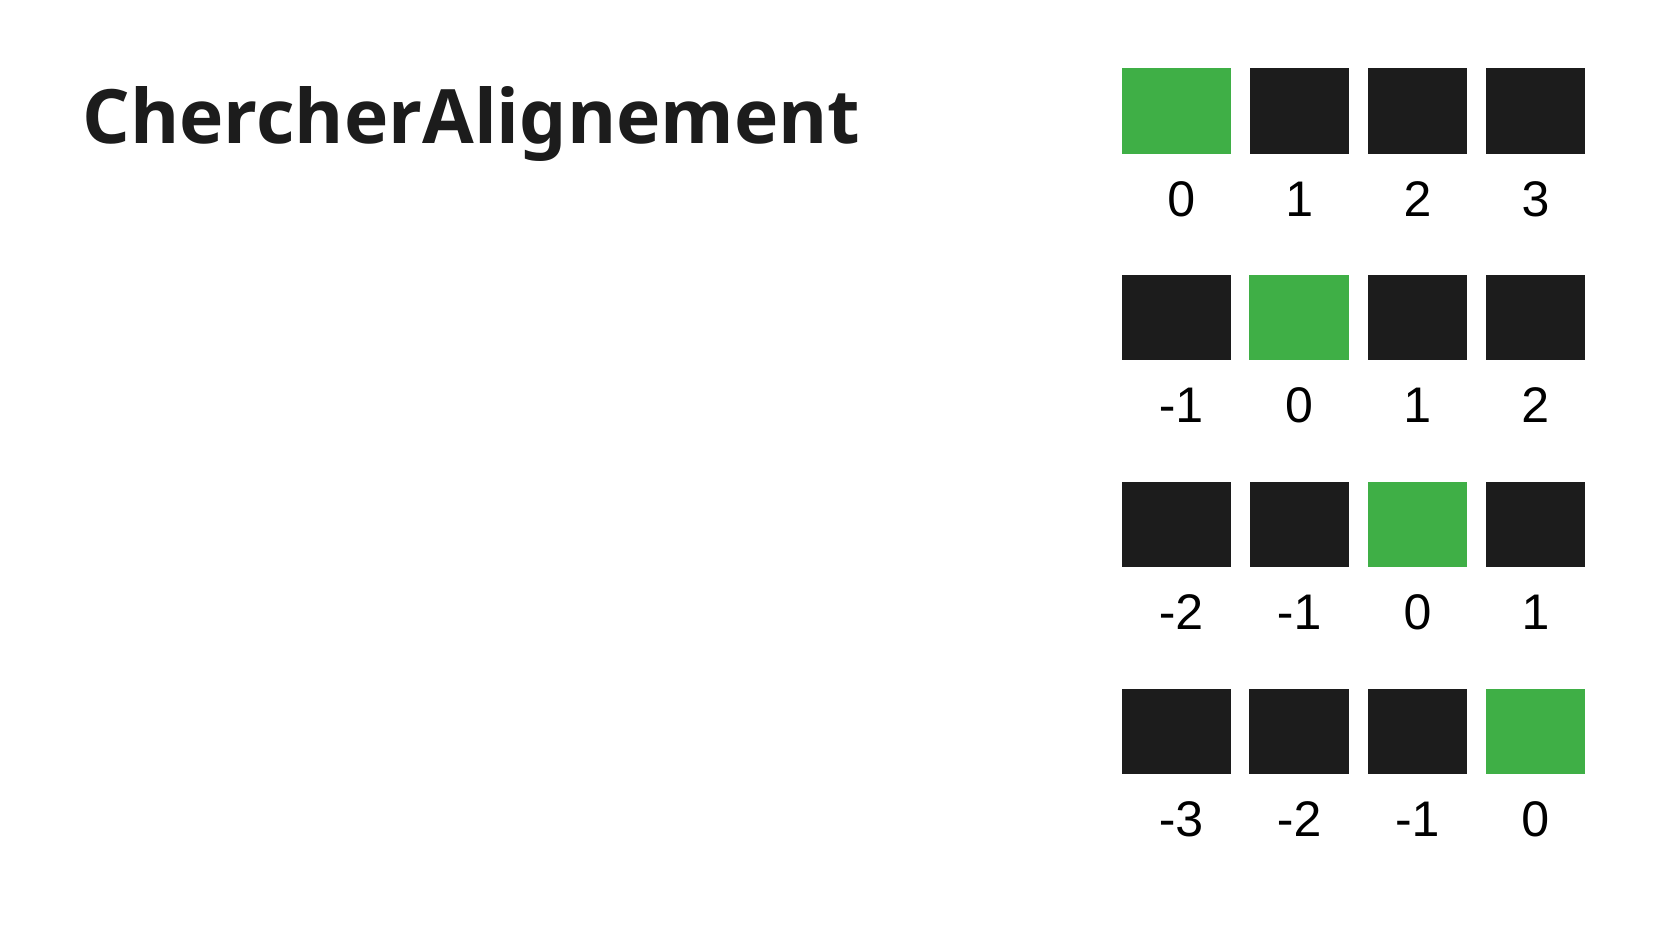

# ChercherAlignement
| | | | |
| --- | --- | --- | --- |
| 0 | 1 | 2 | 3 |
| | | | |
| --- | --- | --- | --- |
| -1 | 0 | 1 | 2 |
| | | | |
| --- | --- | --- | --- |
| -2 | -1 | 0 | 1 |
| | | | |
| --- | --- | --- | --- |
| -3 | -2 | -1 | 0 |